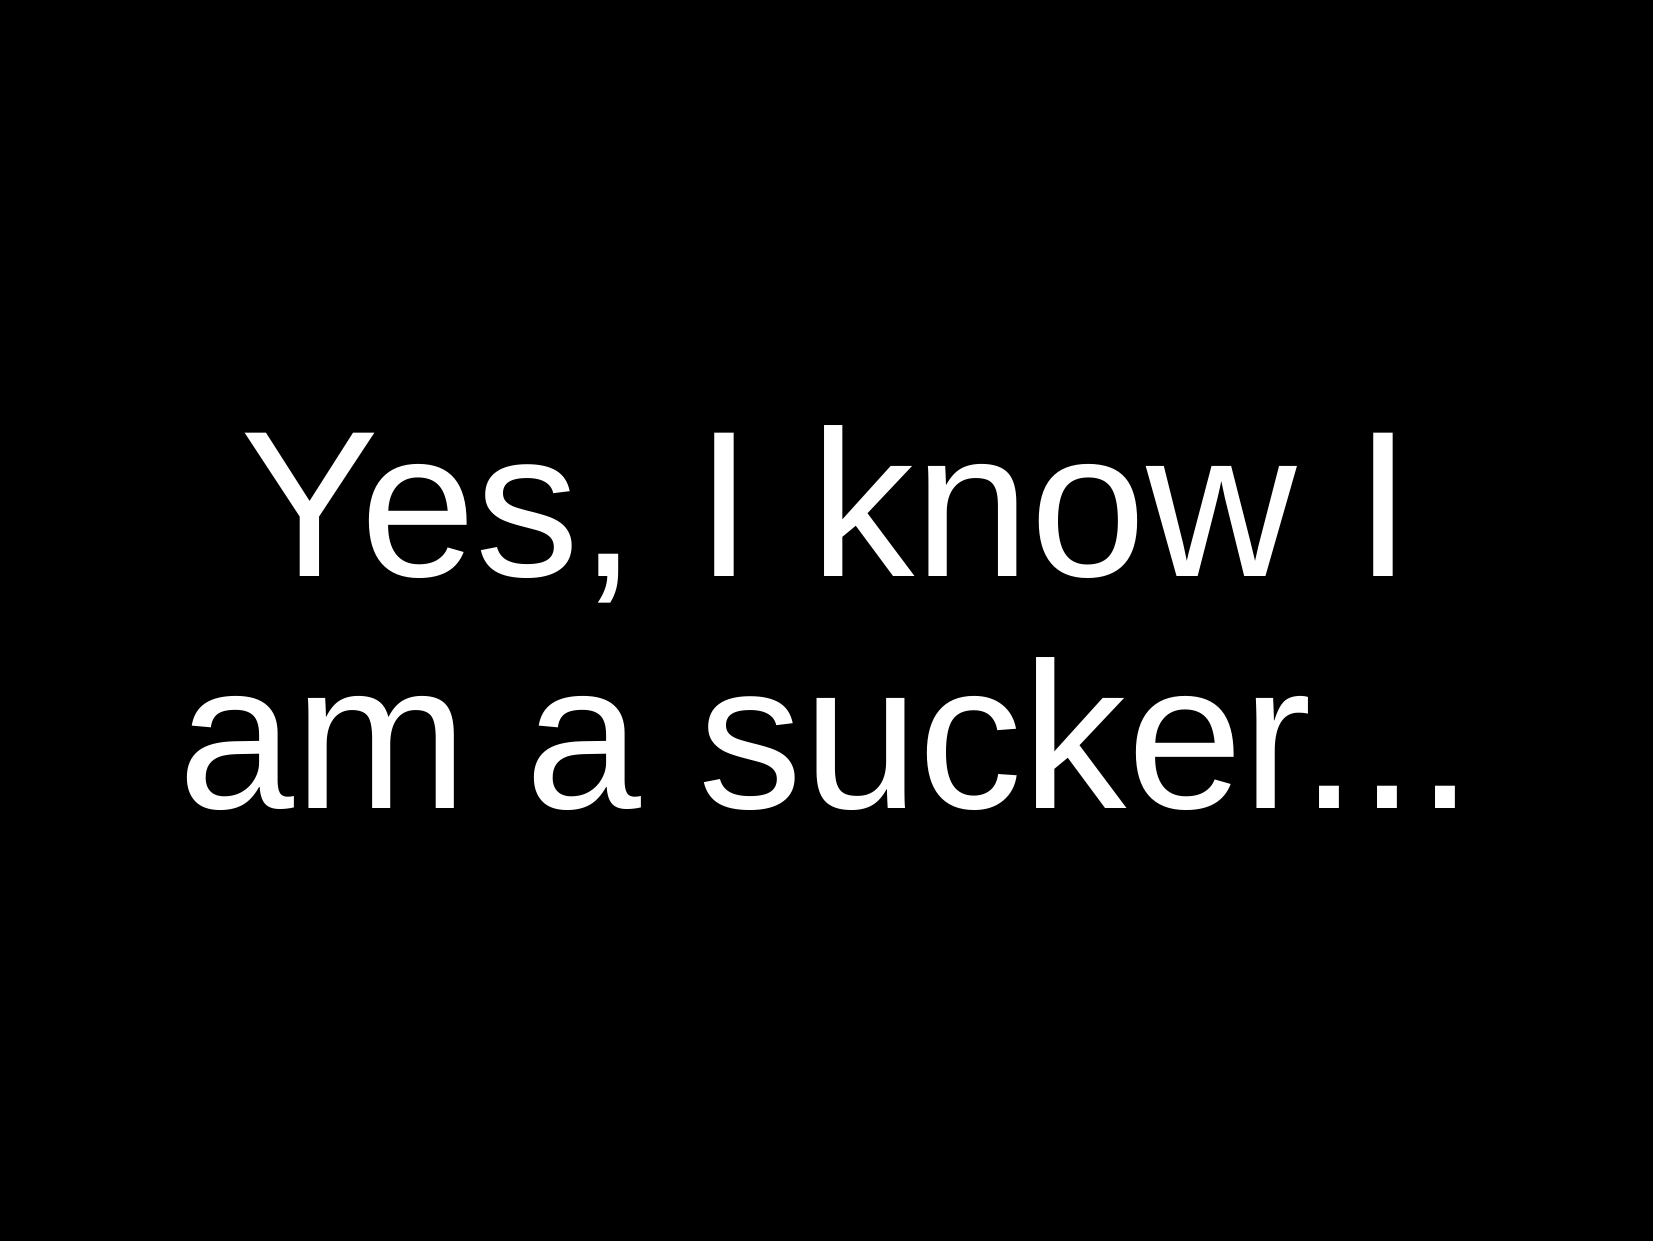

# Yes, I know I am a sucker...